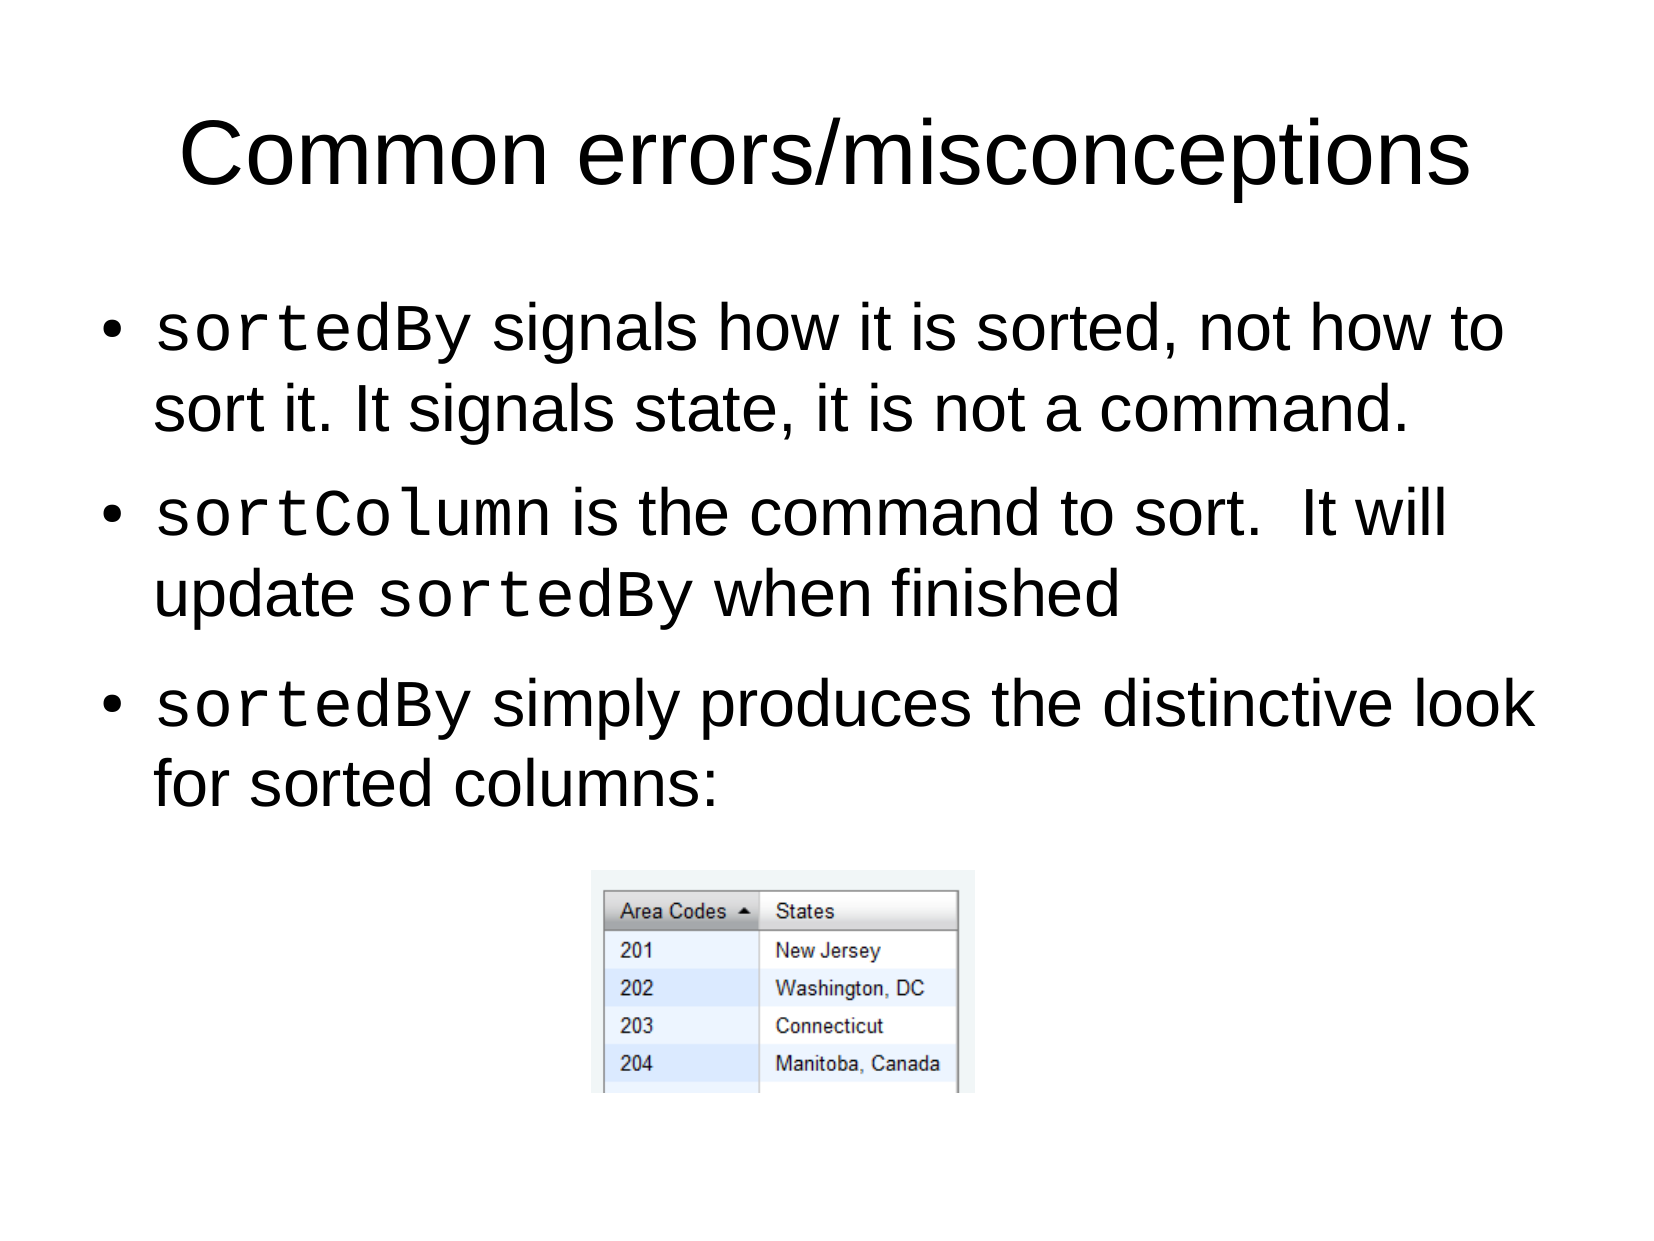

# Common errors/misconceptions
sortedBy signals how it is sorted, not how to sort it. It signals state, it is not a command.
sortColumn is the command to sort. It will update sortedBy when finished
sortedBy simply produces the distinctive look for sorted columns: